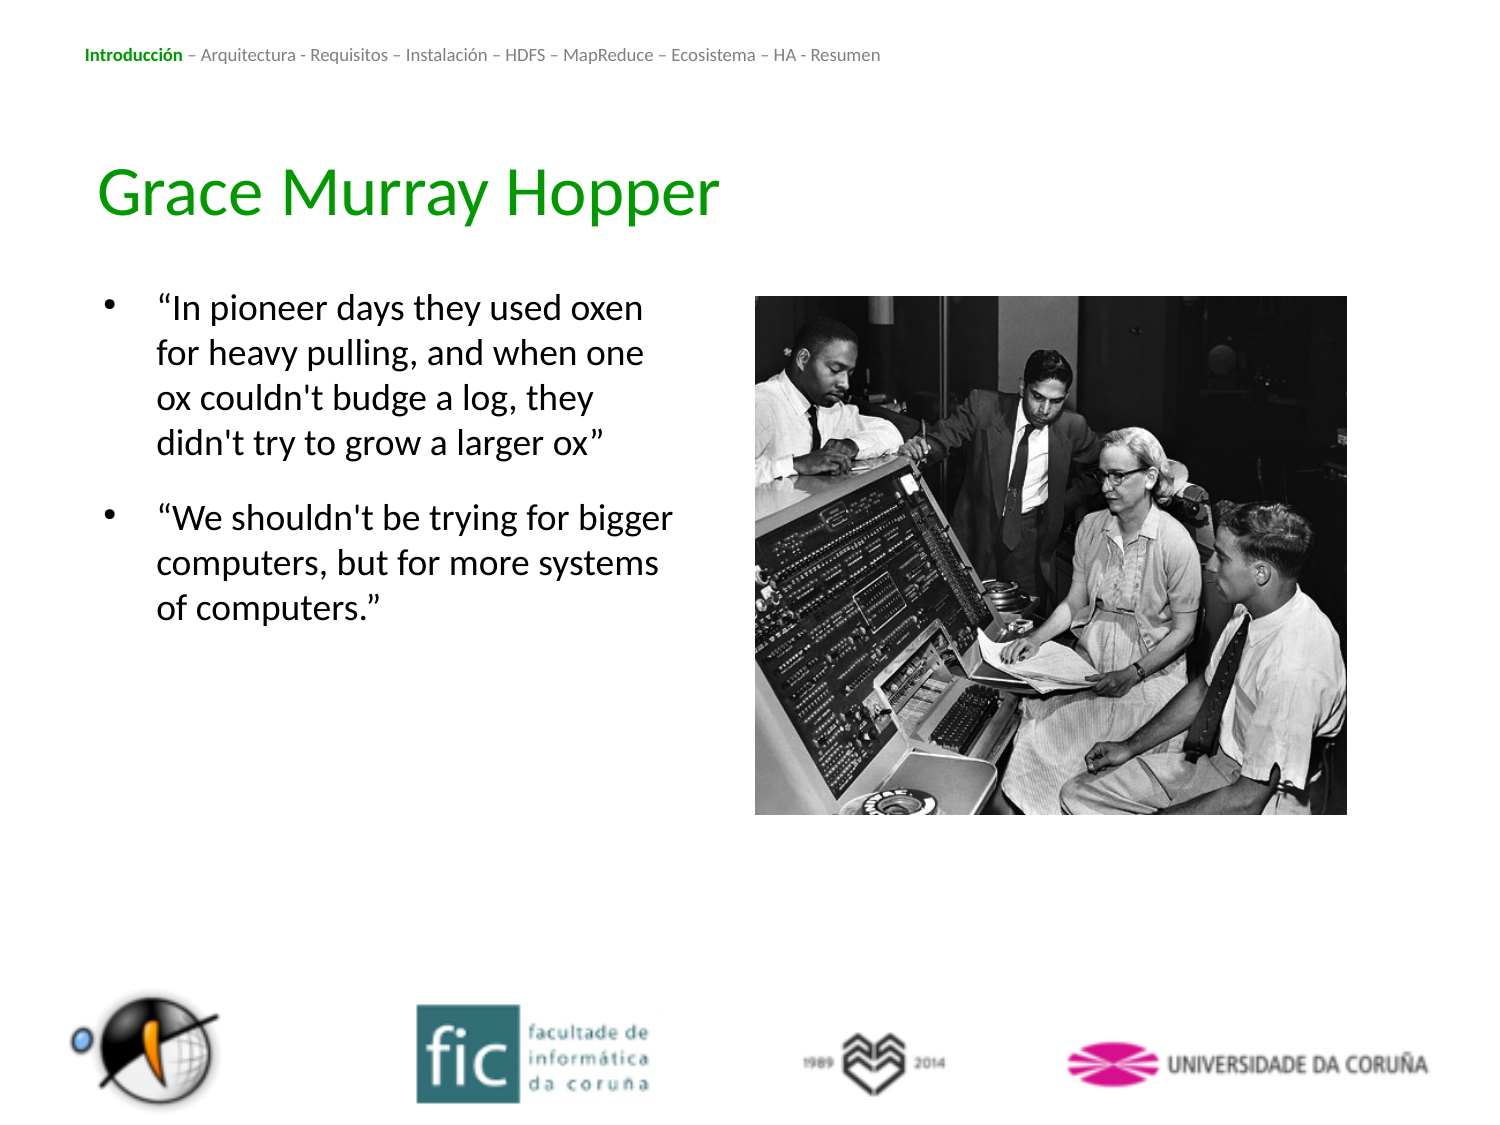

Introducción – Arquitectura - Requisitos – Instalación – HDFS – MapReduce – Ecosistema – HA - Resumen
# Grace Murray Hopper
“In pioneer days they used oxen for heavy pulling, and when one ox couldn't budge a log, they didn't try to grow a larger ox”
“We shouldn't be trying for bigger computers, but for more systems of computers.”